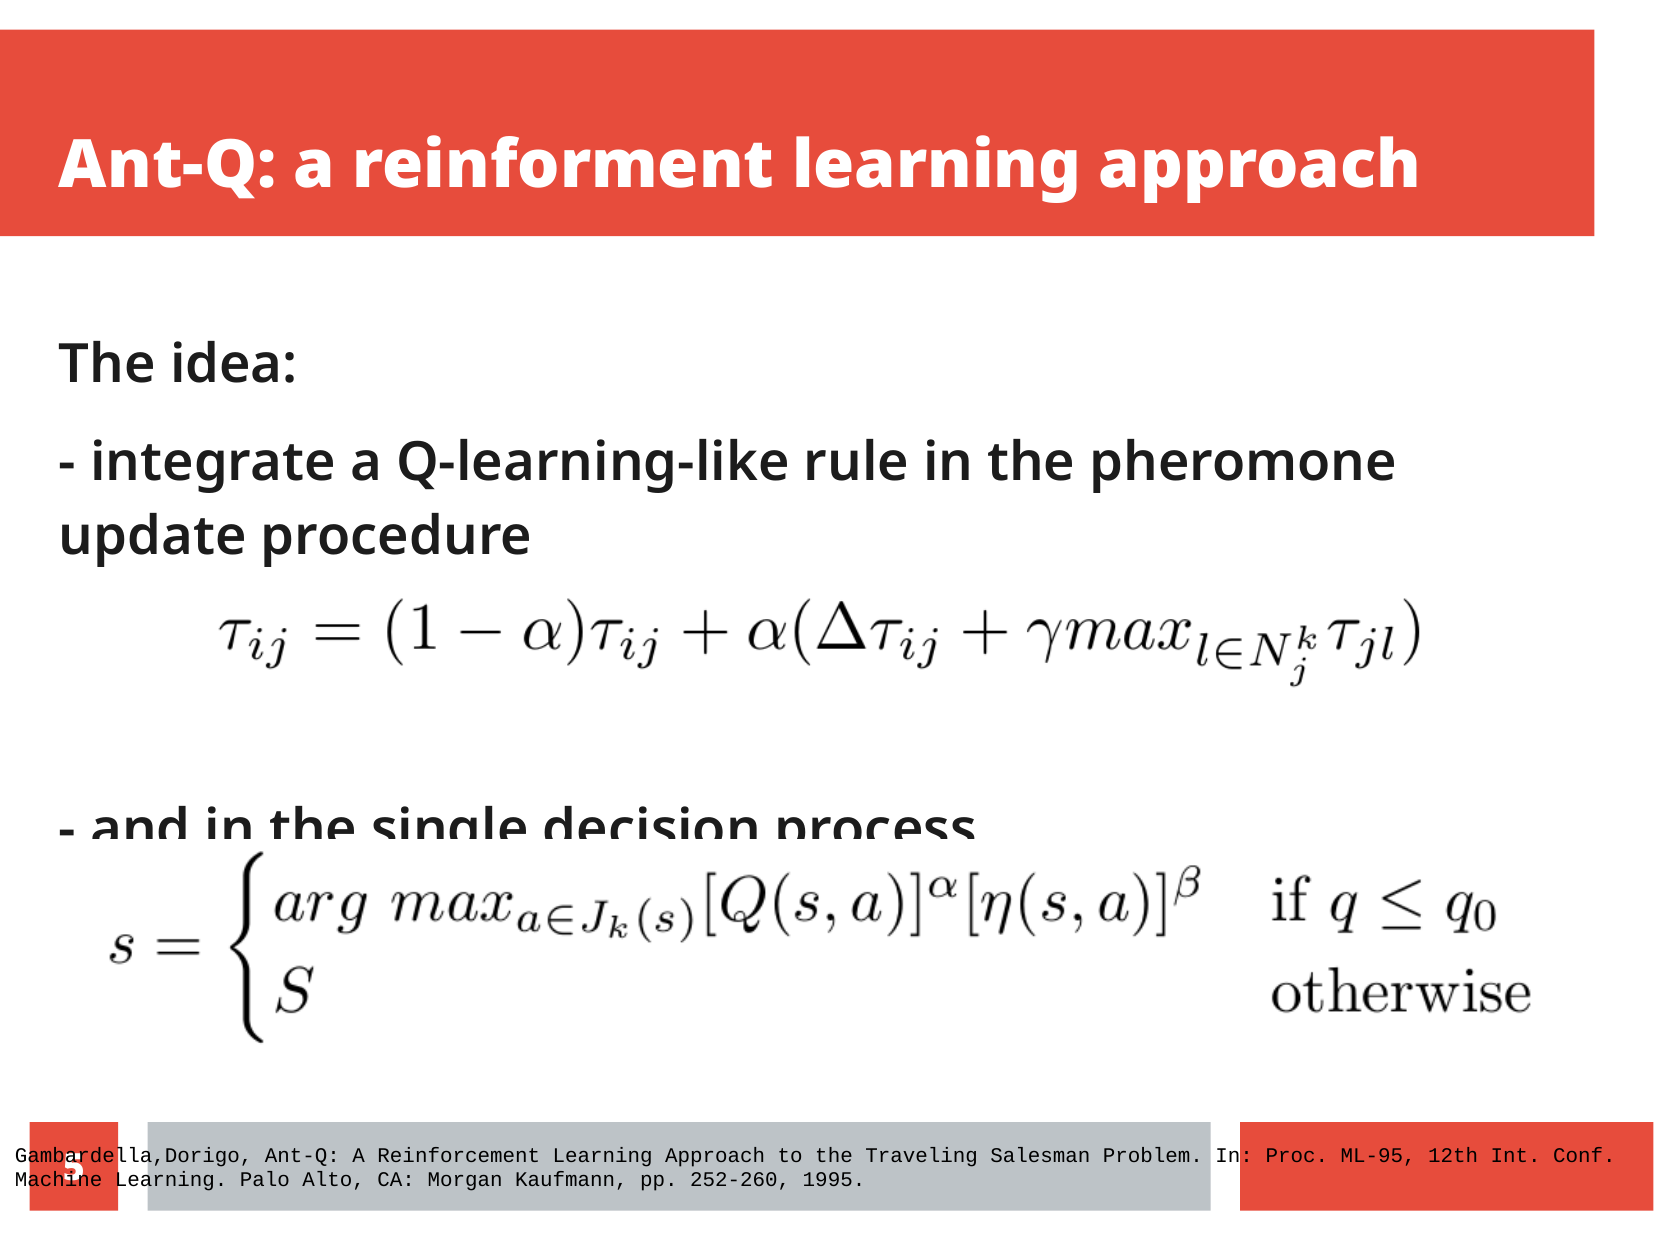

# Ant-Q: a reinforment learning approach
The idea:
- integrate a Q-learning-like rule in the pheromone update procedure
- and in the single decision process
5
Gambardella,Dorigo, Ant-Q: A Reinforcement Learning Approach to the Traveling Salesman Problem. In: Proc. ML-95, 12th Int. Conf. Machine Learning. Palo Alto, CA: Morgan Kaufmann, pp. 252-260, 1995.